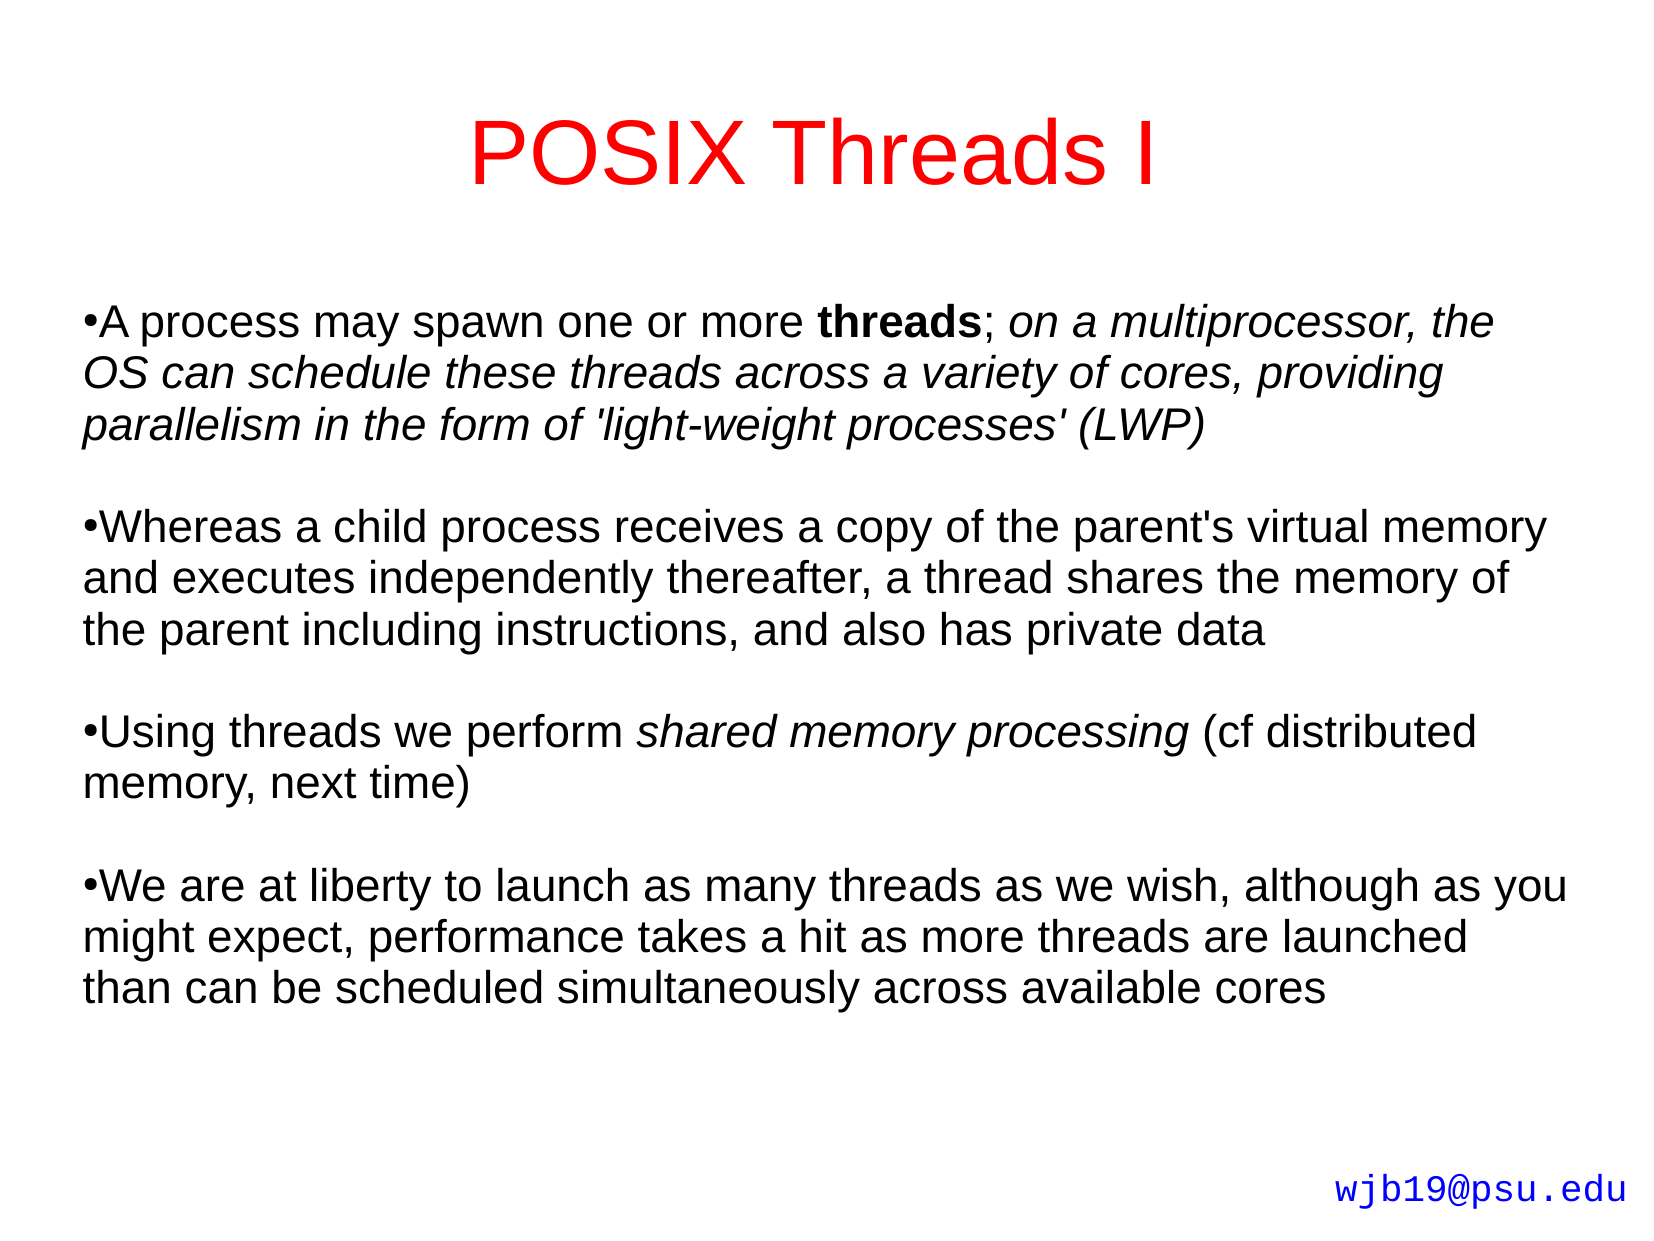

# POSIX Threads I
A process may spawn one or more threads; on a multiprocessor, the OS can schedule these threads across a variety of cores, providing parallelism in the form of 'light-weight processes' (LWP)
Whereas a child process receives a copy of the parent's virtual memory and executes independently thereafter, a thread shares the memory of the parent including instructions, and also has private data
Using threads we perform shared memory processing (cf distributed memory, next time)
We are at liberty to launch as many threads as we wish, although as you might expect, performance takes a hit as more threads are launched than can be scheduled simultaneously across available cores
wjb19@psu.edu